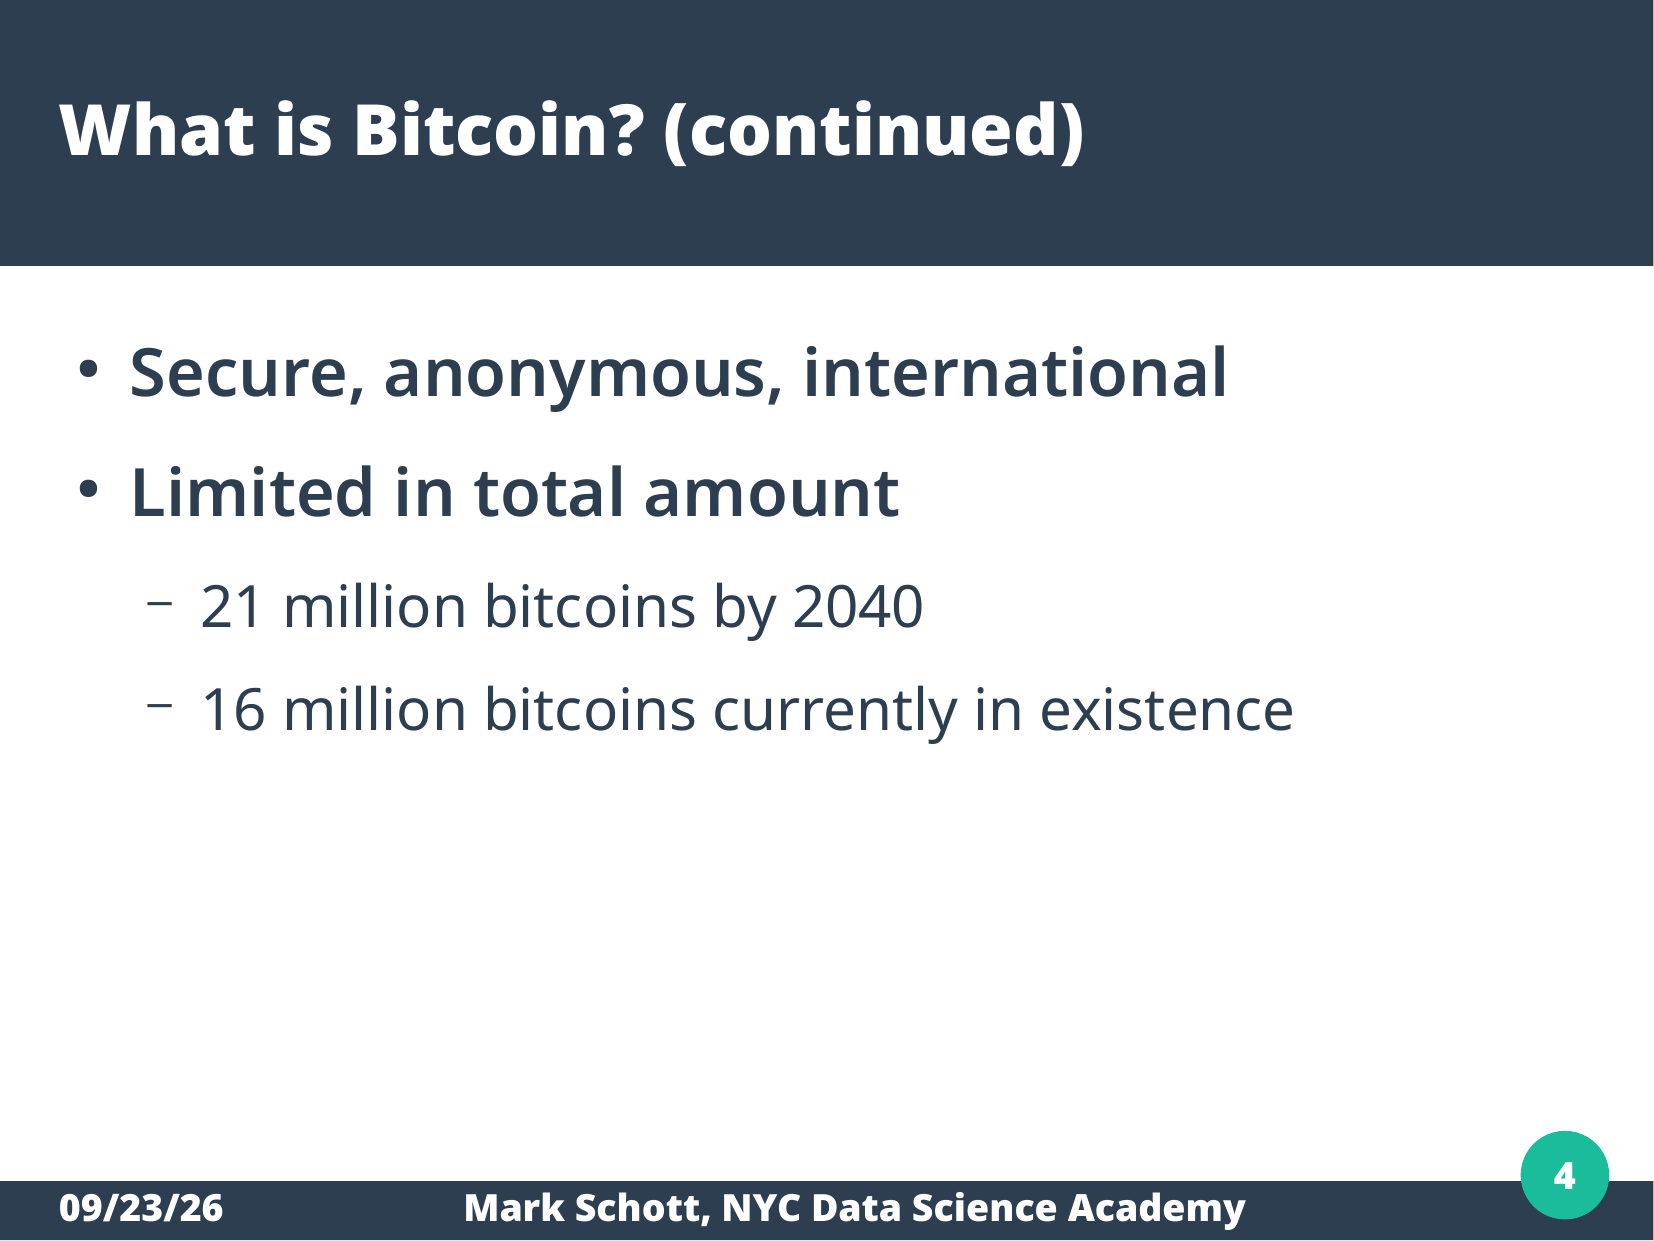

# What is Bitcoin? (continued)
Secure, anonymous, international
Limited in total amount
21 million bitcoins by 2040
16 million bitcoins currently in existence
4
Mark Schott, NYC Data Science Academy